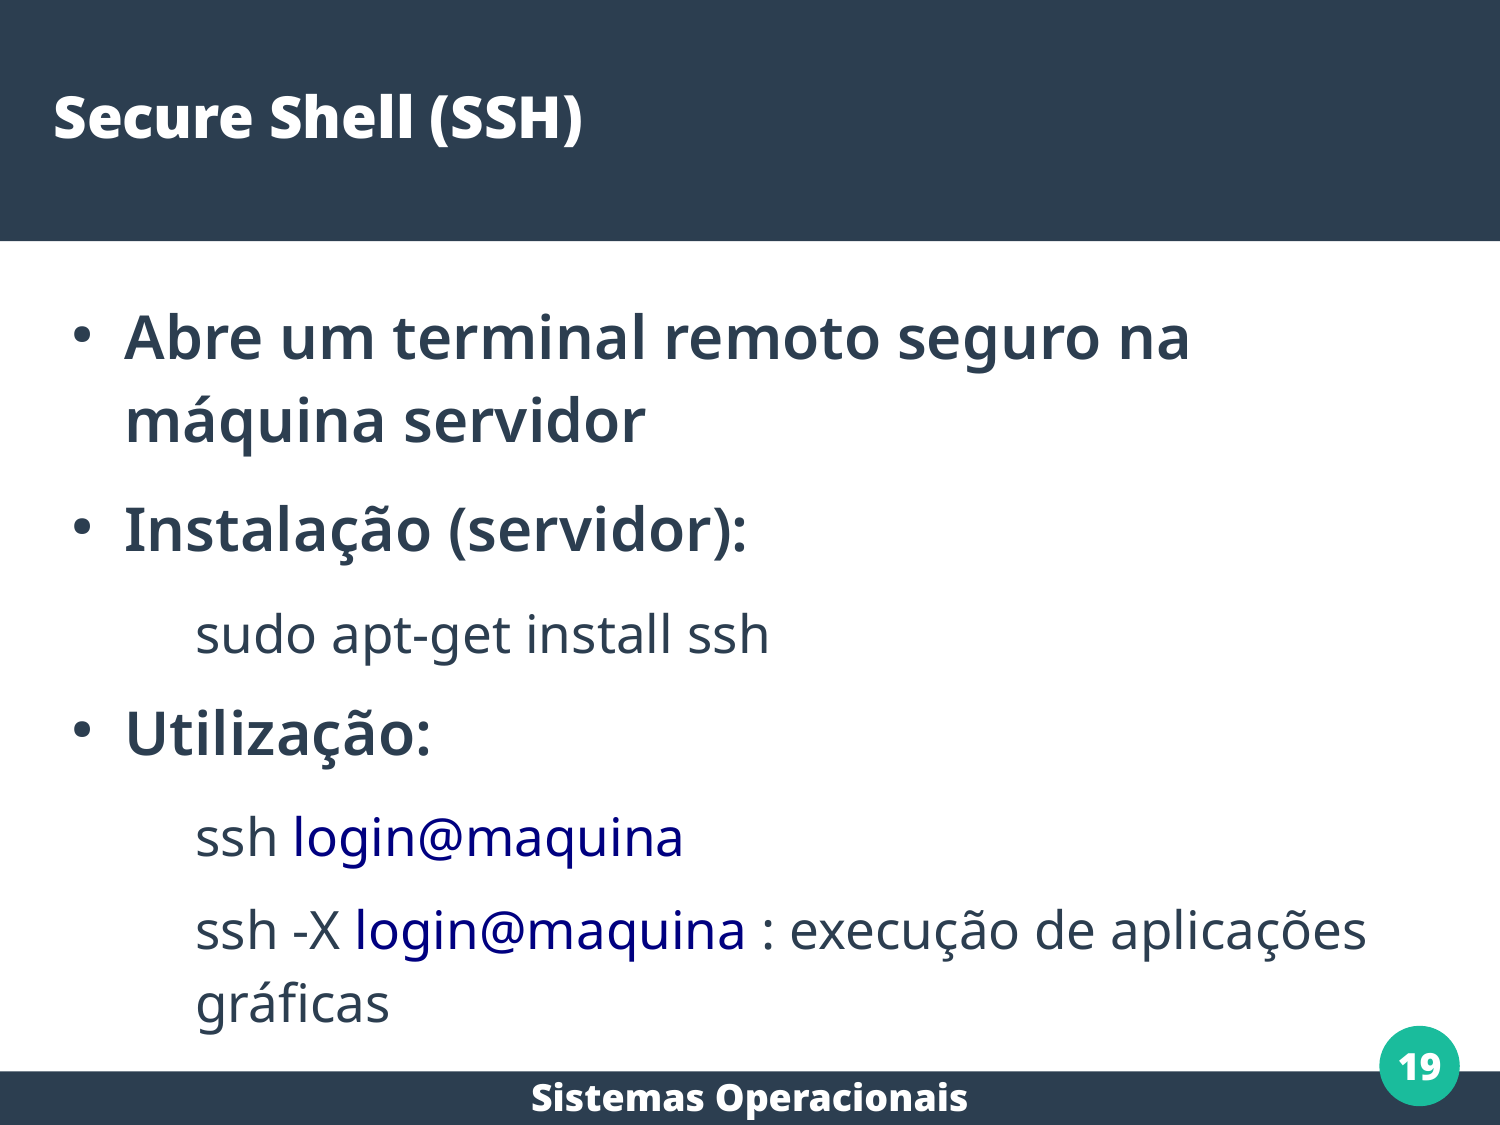

# Secure Shell (SSH)
Abre um terminal remoto seguro na máquina servidor
Instalação (servidor):
sudo apt-get install ssh
Utilização:
ssh login@maquina
ssh -X login@maquina : execução de aplicações gráficas
19
Sistemas Operacionais